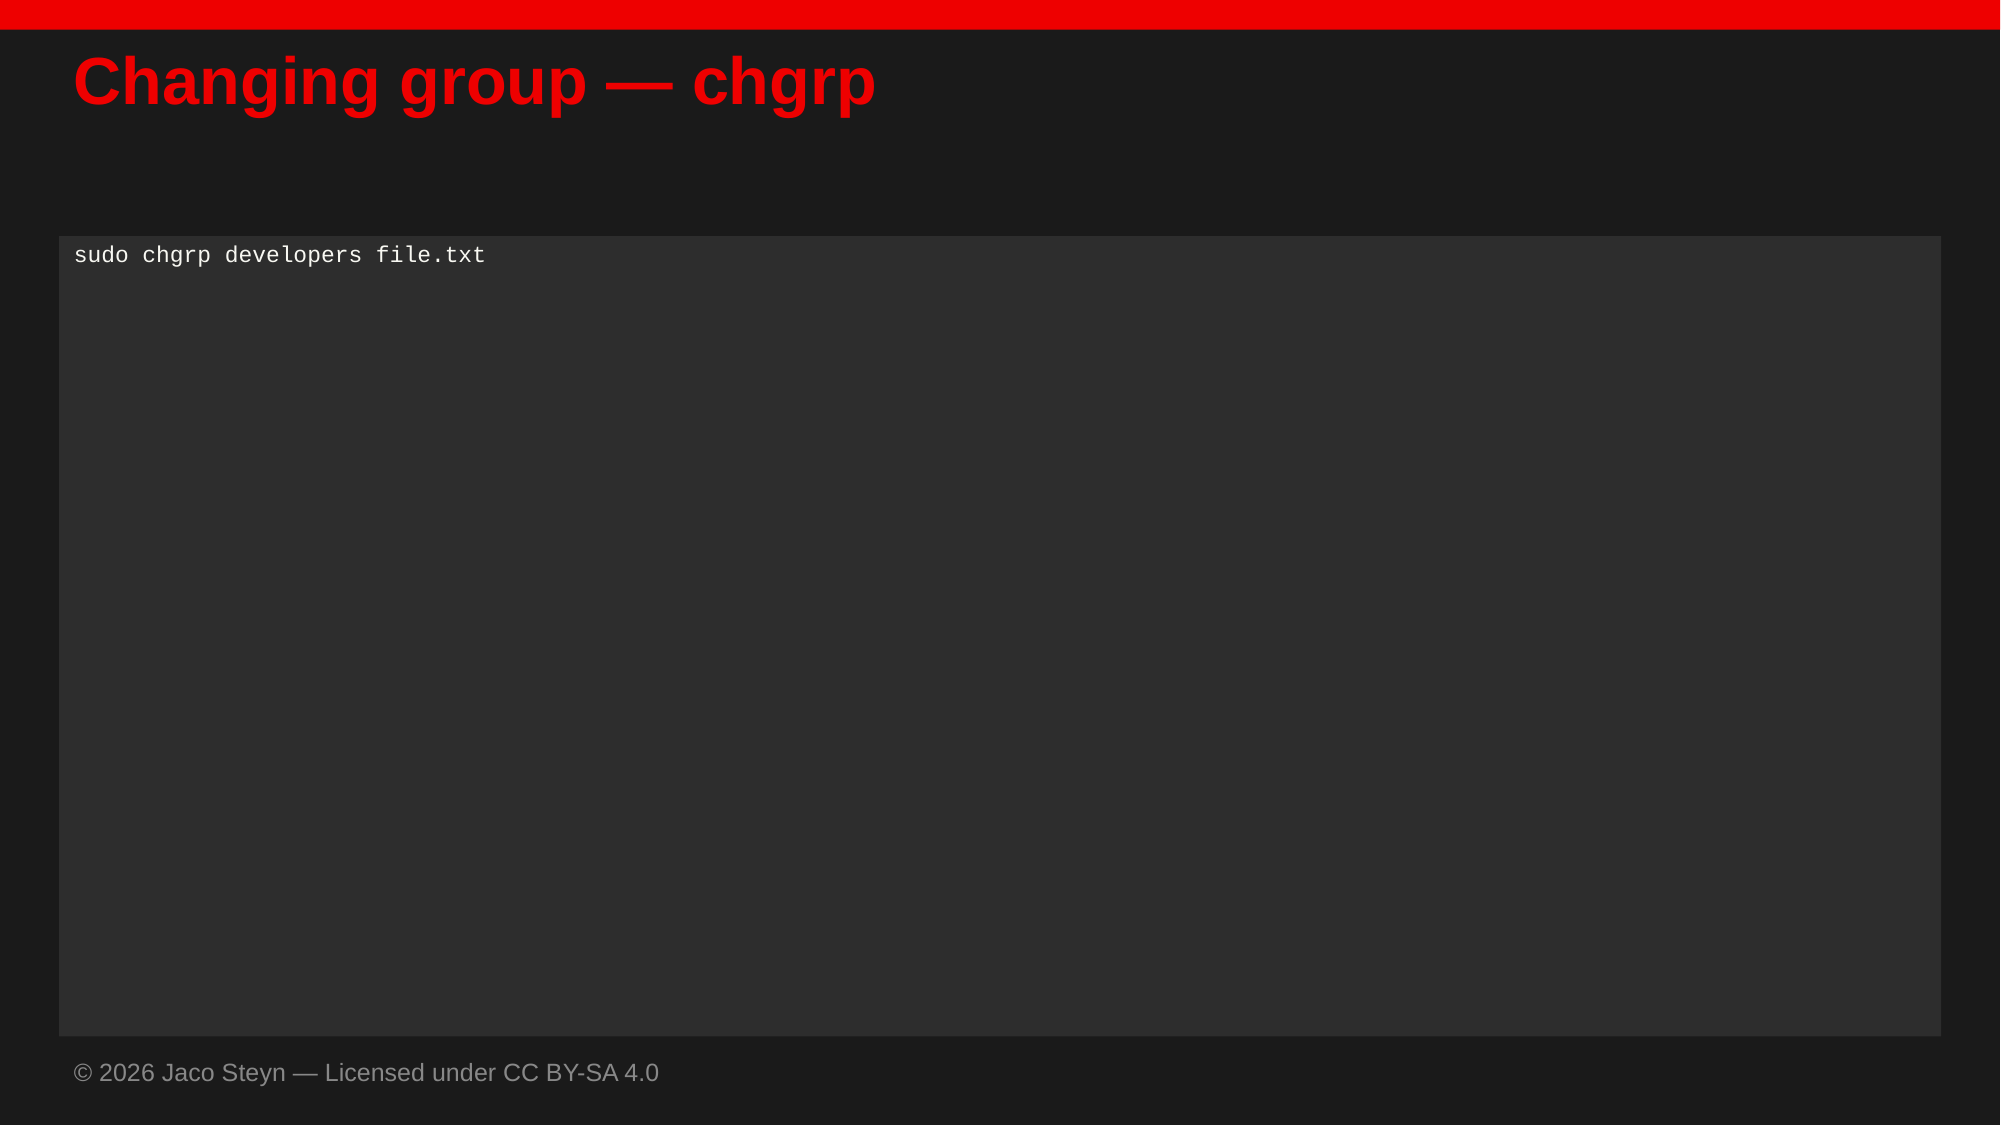

Changing group — chgrp
sudo chgrp developers file.txt
© 2026 Jaco Steyn — Licensed under CC BY-SA 4.0